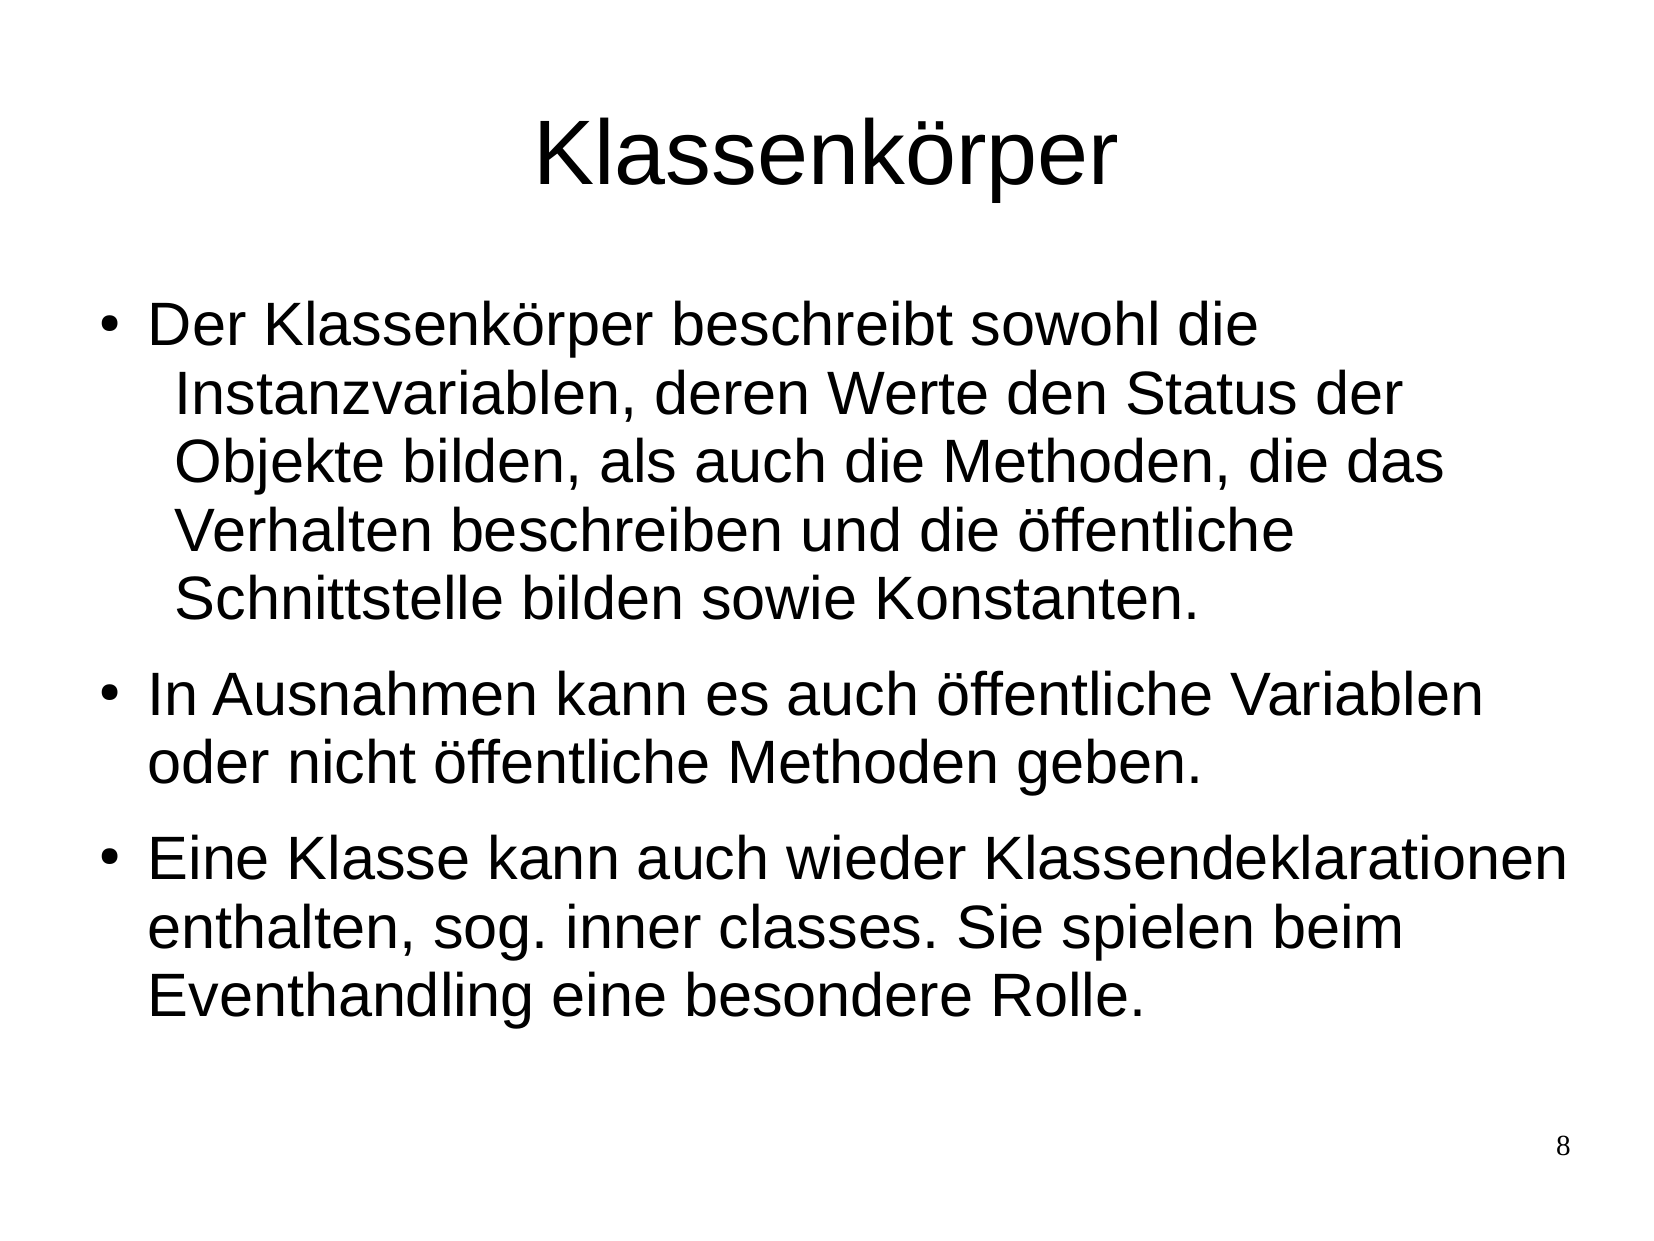

# Klassenkörper
Der Klassenkörper beschreibt sowohl die Instanzvariablen, deren Werte den Status der Objekte bilden, als auch die Methoden, die das Verhalten beschreiben und die öffentliche Schnittstelle bilden sowie Konstanten.
In Ausnahmen kann es auch öffentliche Variablen oder nicht öffentliche Methoden geben.
Eine Klasse kann auch wieder Klassendeklarationen enthalten, sog. inner classes. Sie spielen beim Eventhandling eine besondere Rolle.
8